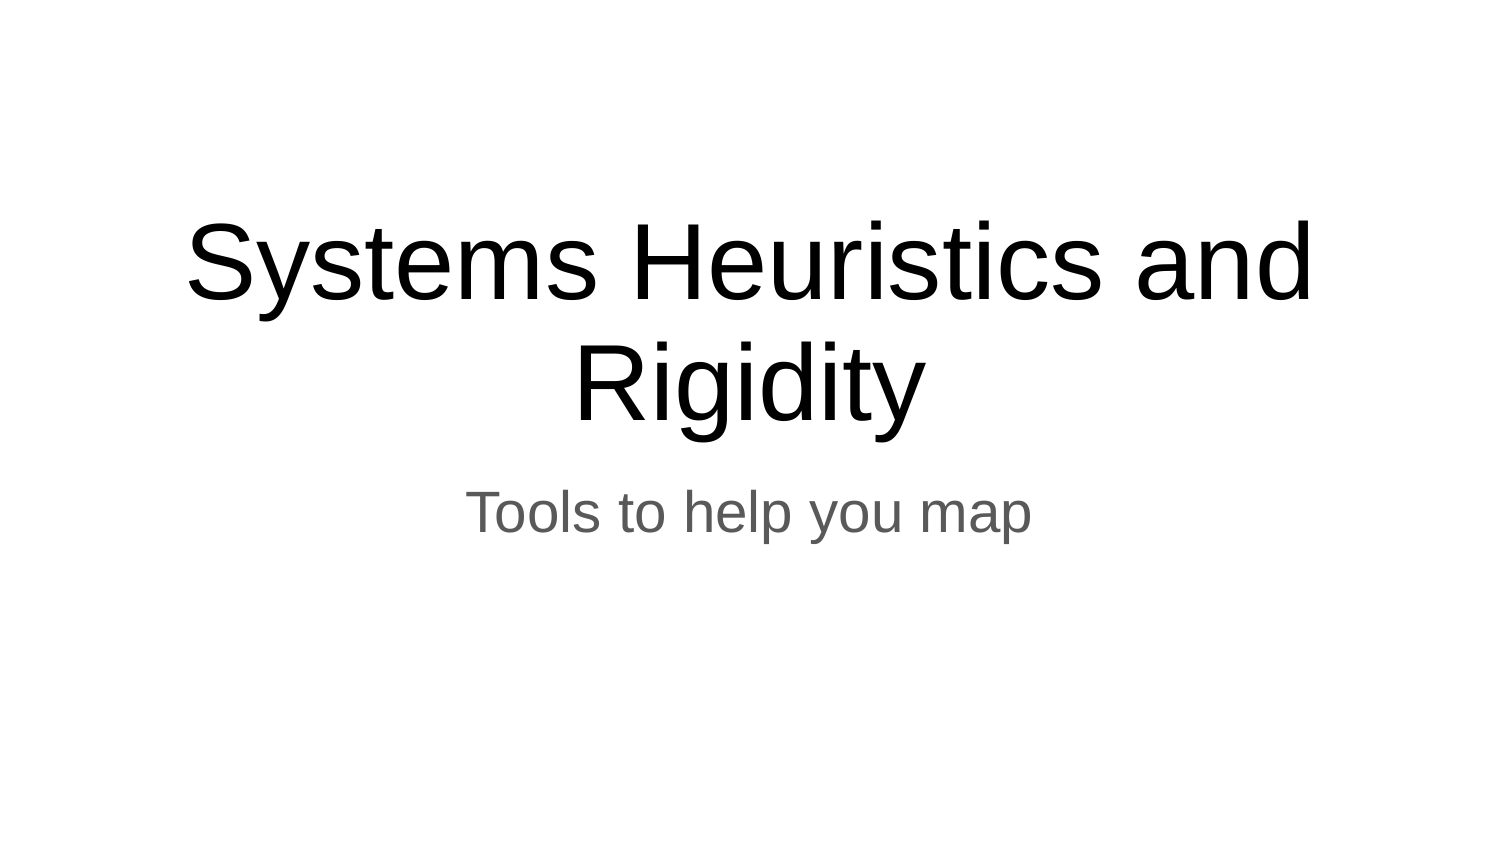

# Systems Heuristics and Rigidity
Tools to help you map